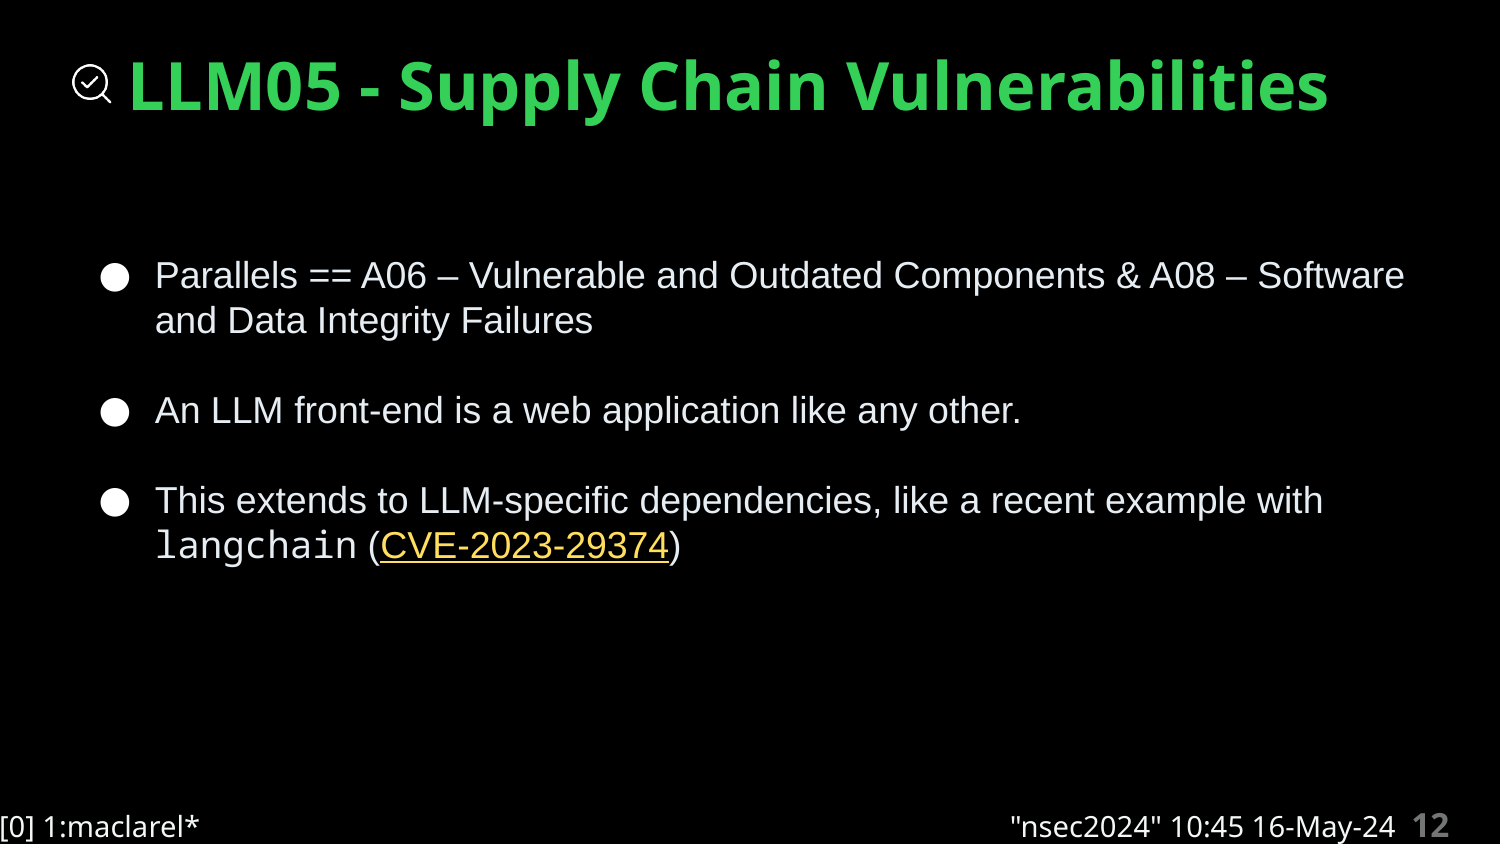

LLM05 - Supply Chain Vulnerabilities
Parallels == A06 – Vulnerable and Outdated Components & A08 – Software and Data Integrity Failures
An LLM front-end is a web application like any other.
This extends to LLM-specific dependencies, like a recent example with langchain (CVE-2023-29374)
[0] 1:maclarel* "nsec2024" 10:45 16-May-24 12